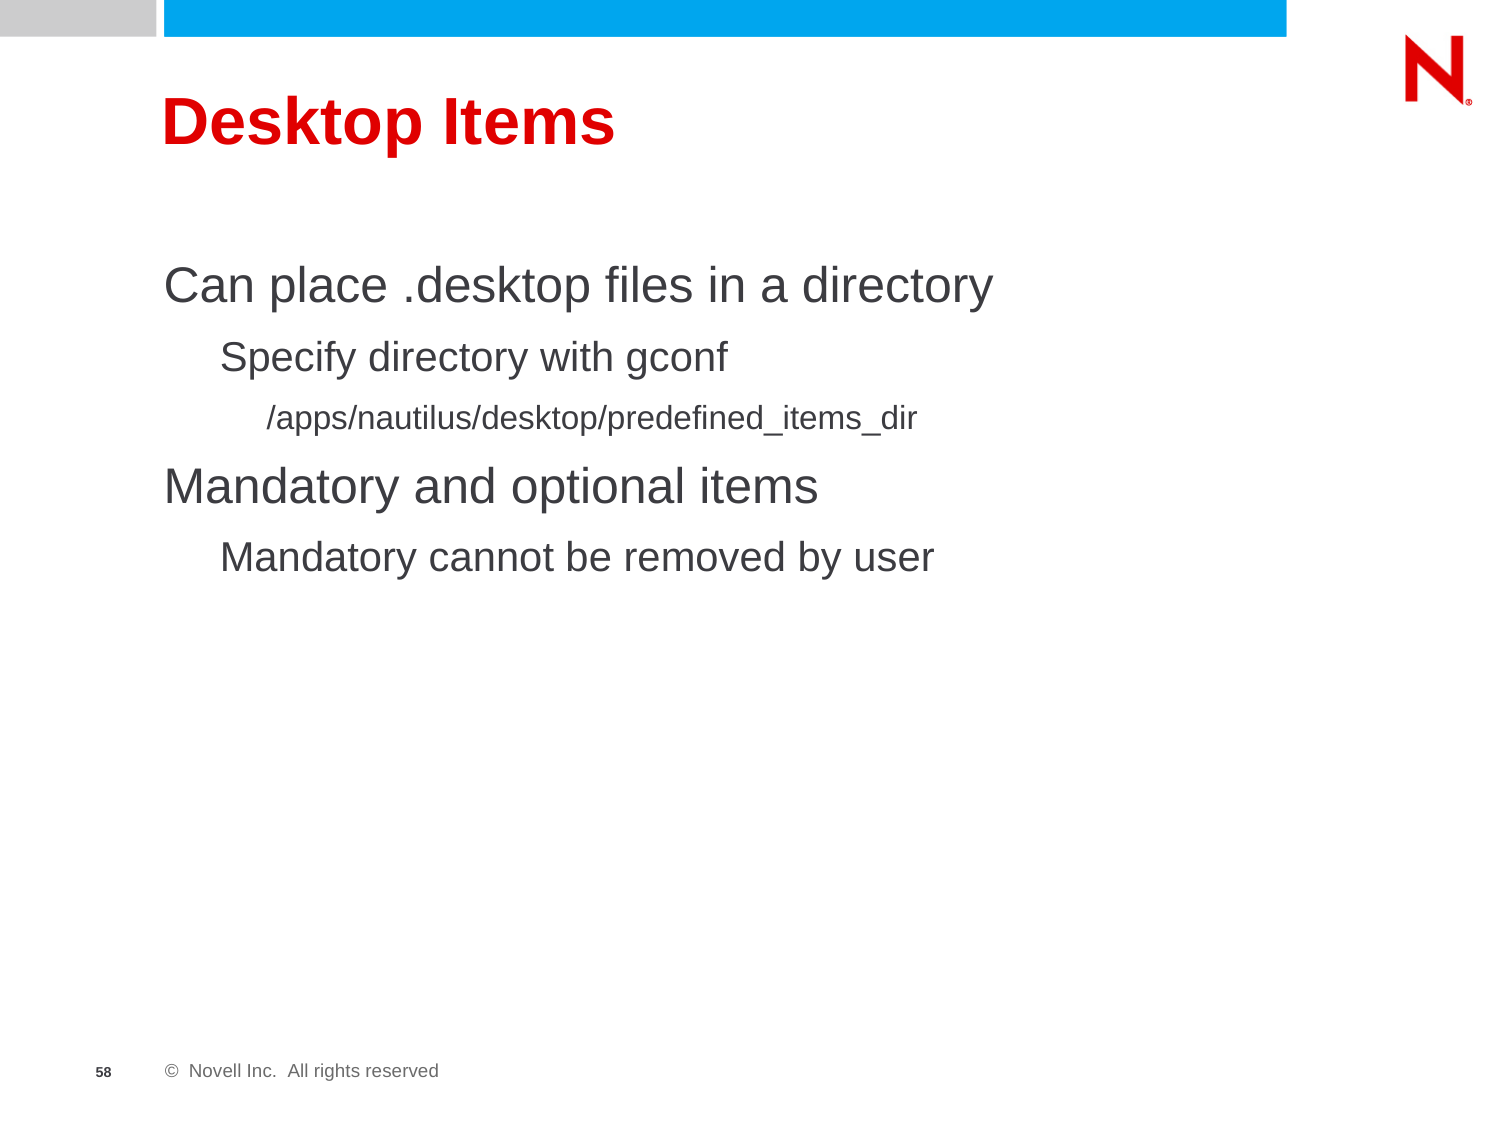

# Desktop Items
Can place .desktop files in a directory
Specify directory with gconf
/apps/nautilus/desktop/predefined_items_dir
Mandatory and optional items
Mandatory cannot be removed by user